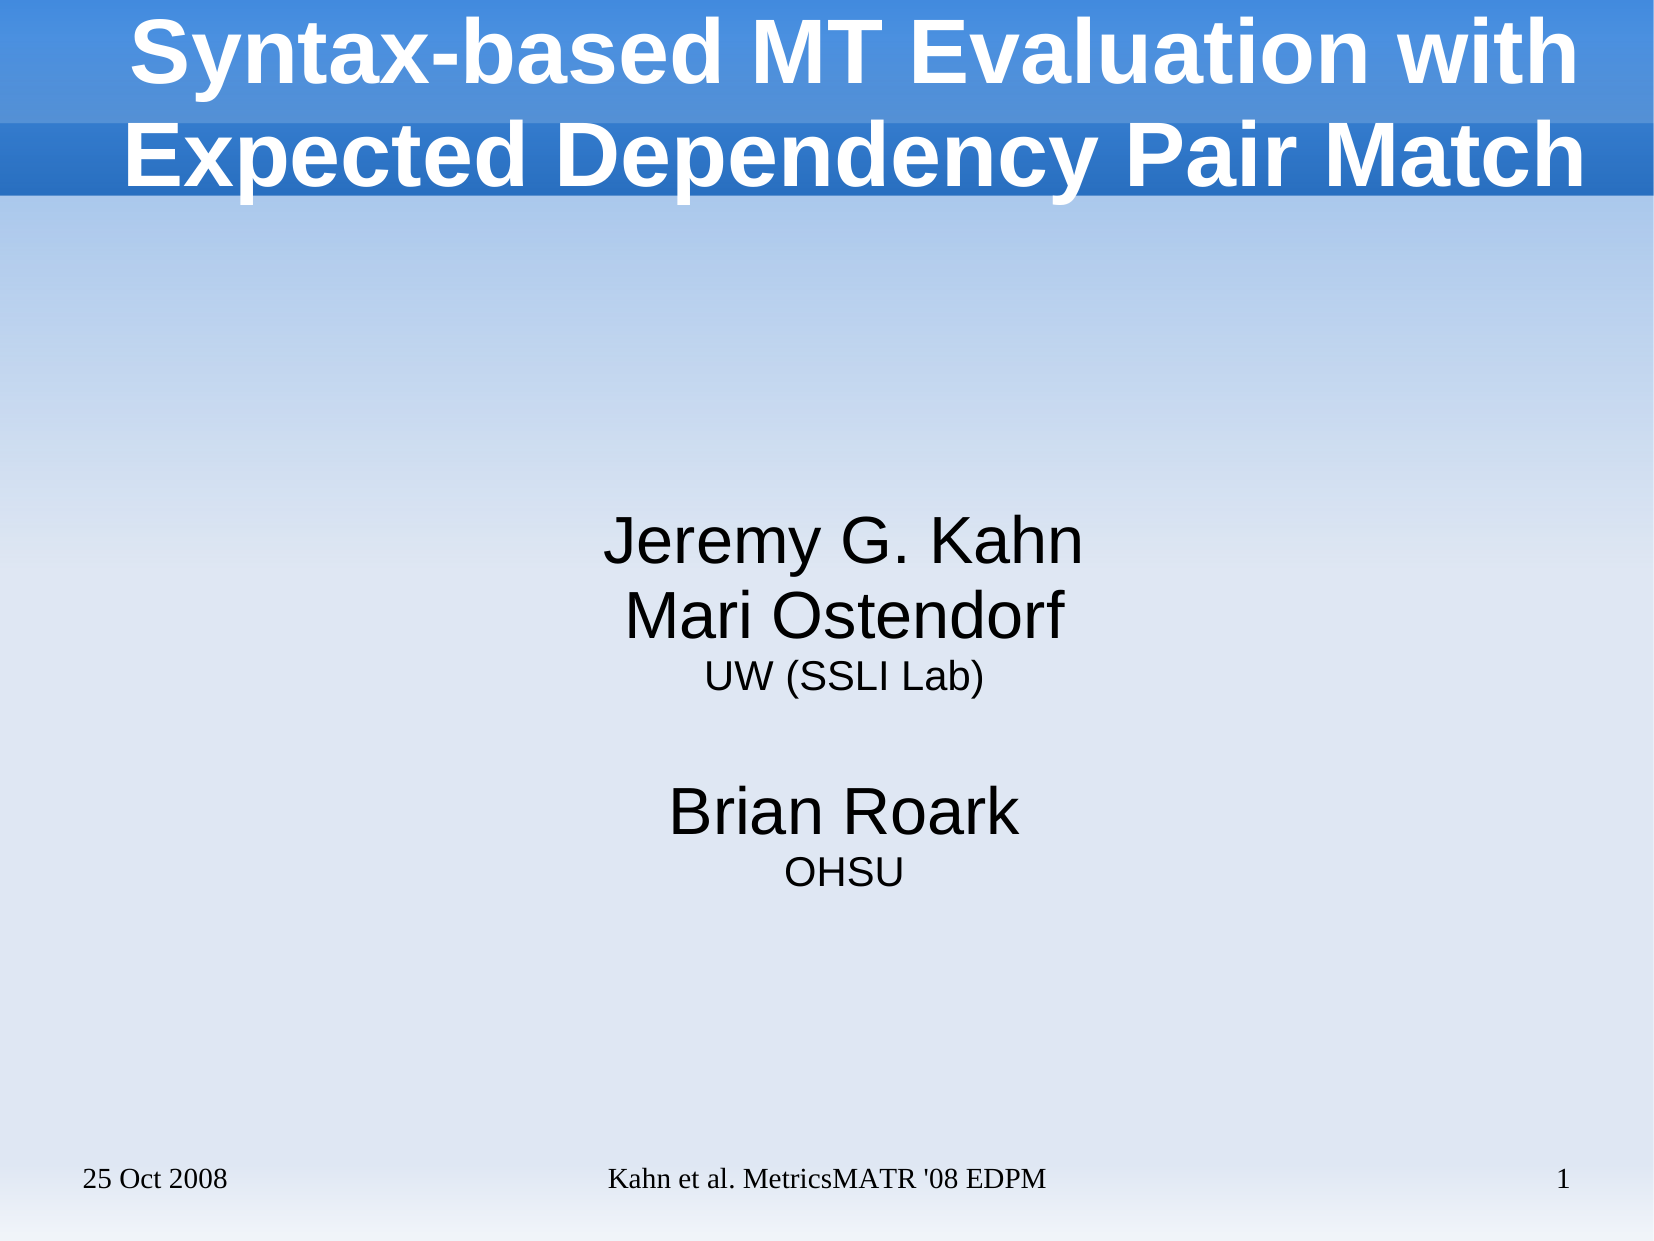

# Syntax-based MT Evaluation with Expected Dependency Pair Match
Jeremy G. Kahn
Mari Ostendorf
UW (SSLI Lab)
Brian Roark
OHSU
25 Oct 2008
Kahn et al. MetricsMATR '08 EDPM
1